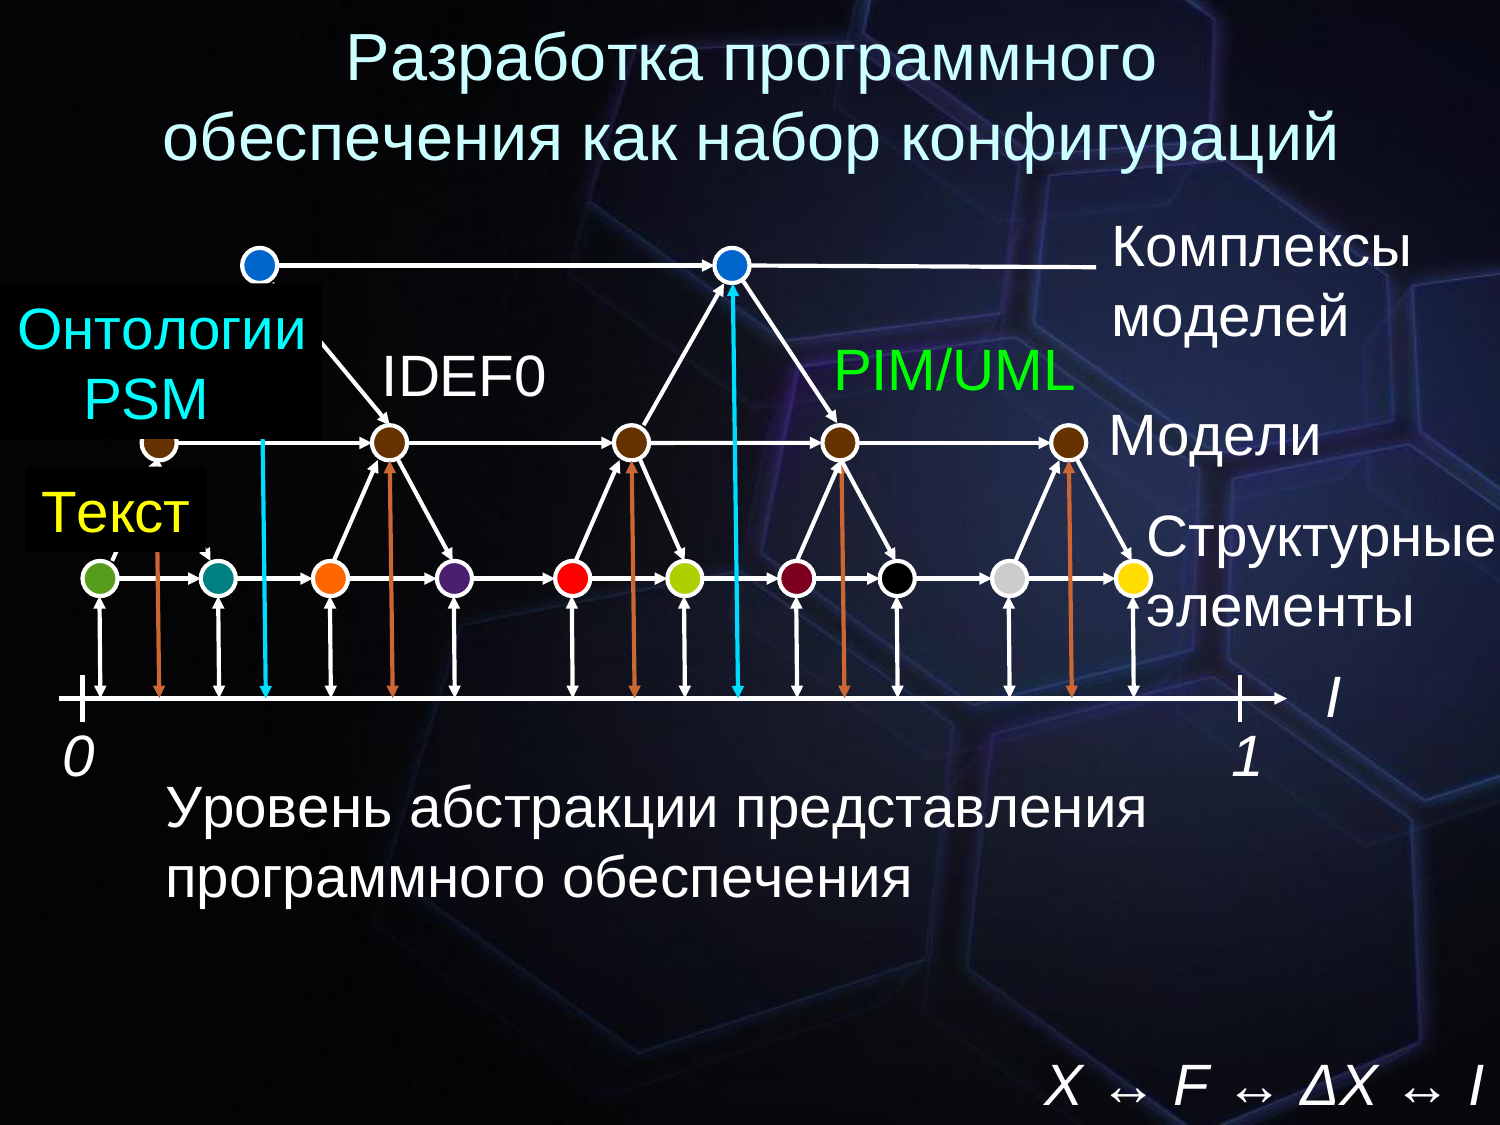

# Разработка программного обеспечения как набор конфигураций
Комплексы
моделей
 Онтологии
PSM
PIM/UML
IDEF0
Модели
Текст
Структурные
элементы
I
0
1
Уровень абстракции представления
программного обеспечения
X ↔ F ↔ ΔX ↔ I